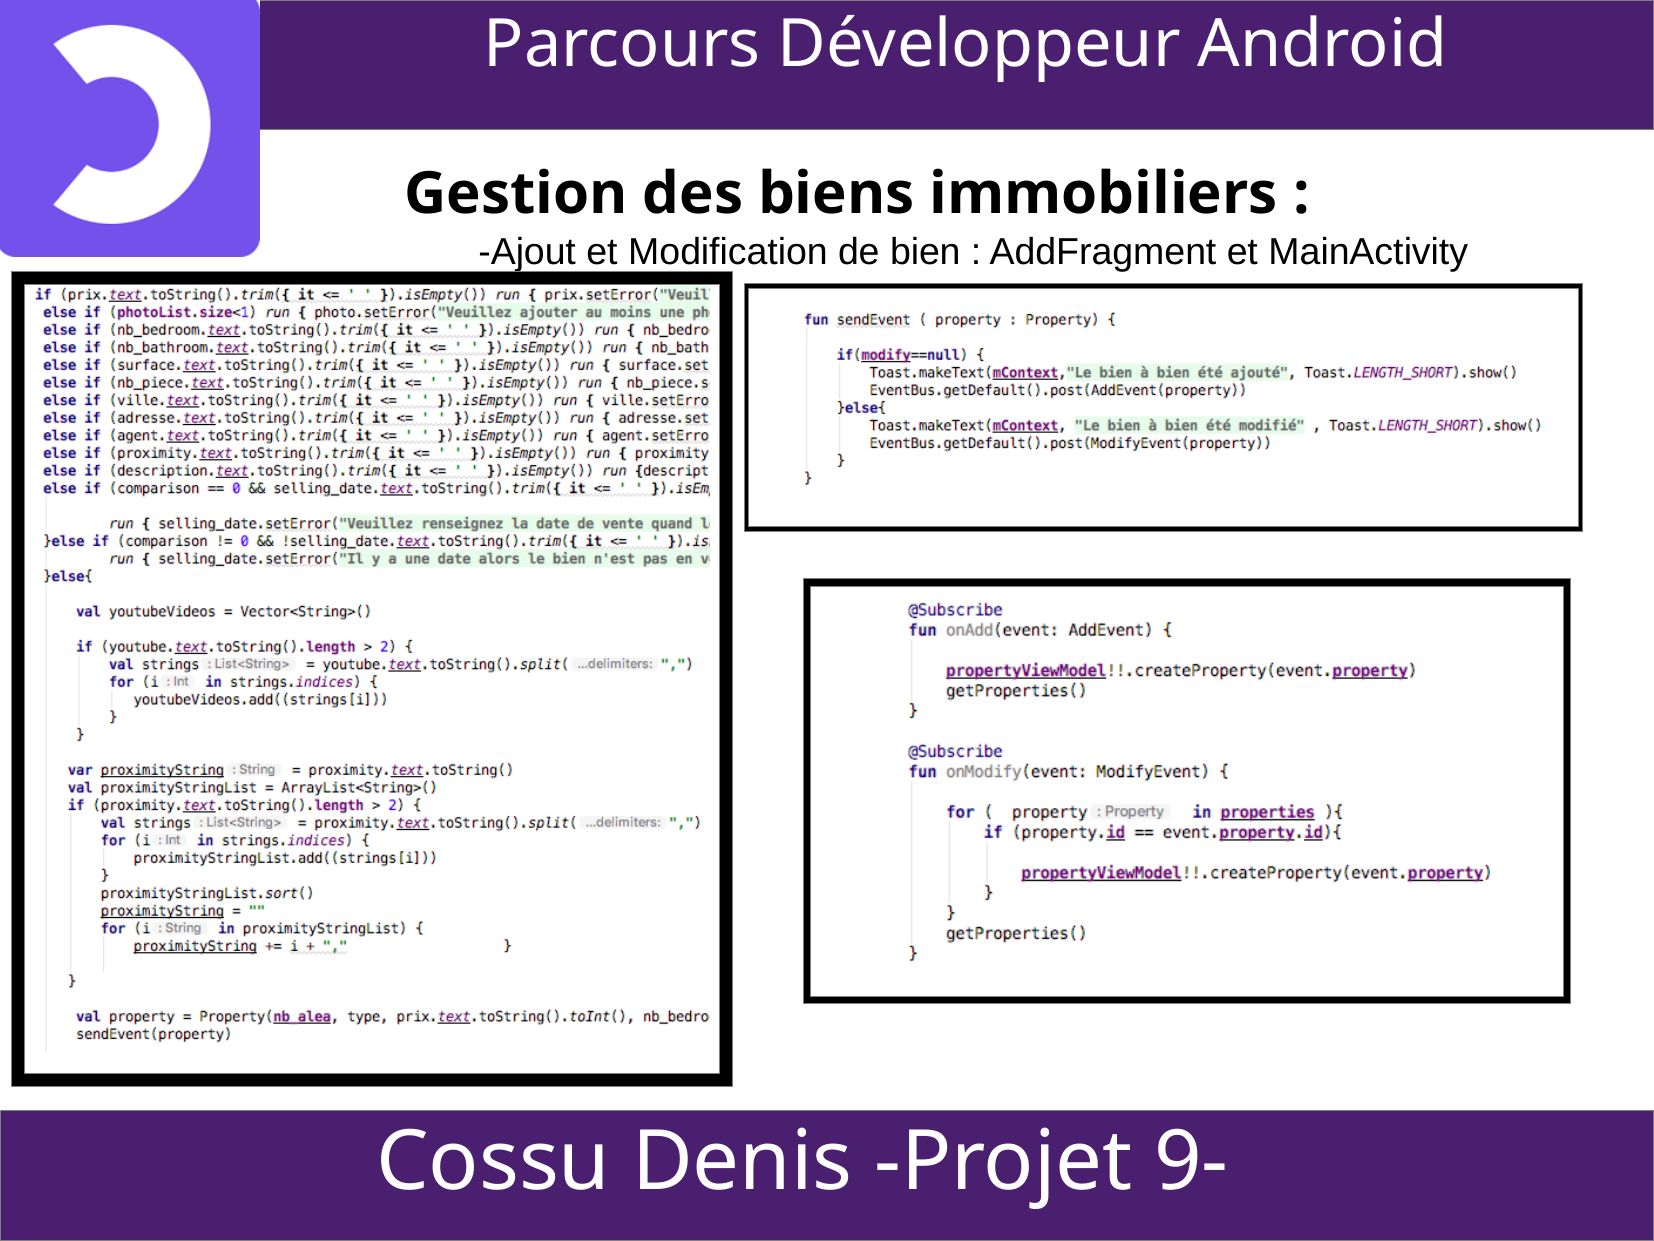

Gestion des biens immobiliers :
	-Ajout et Modification de bien : AddFragment et MainActivity